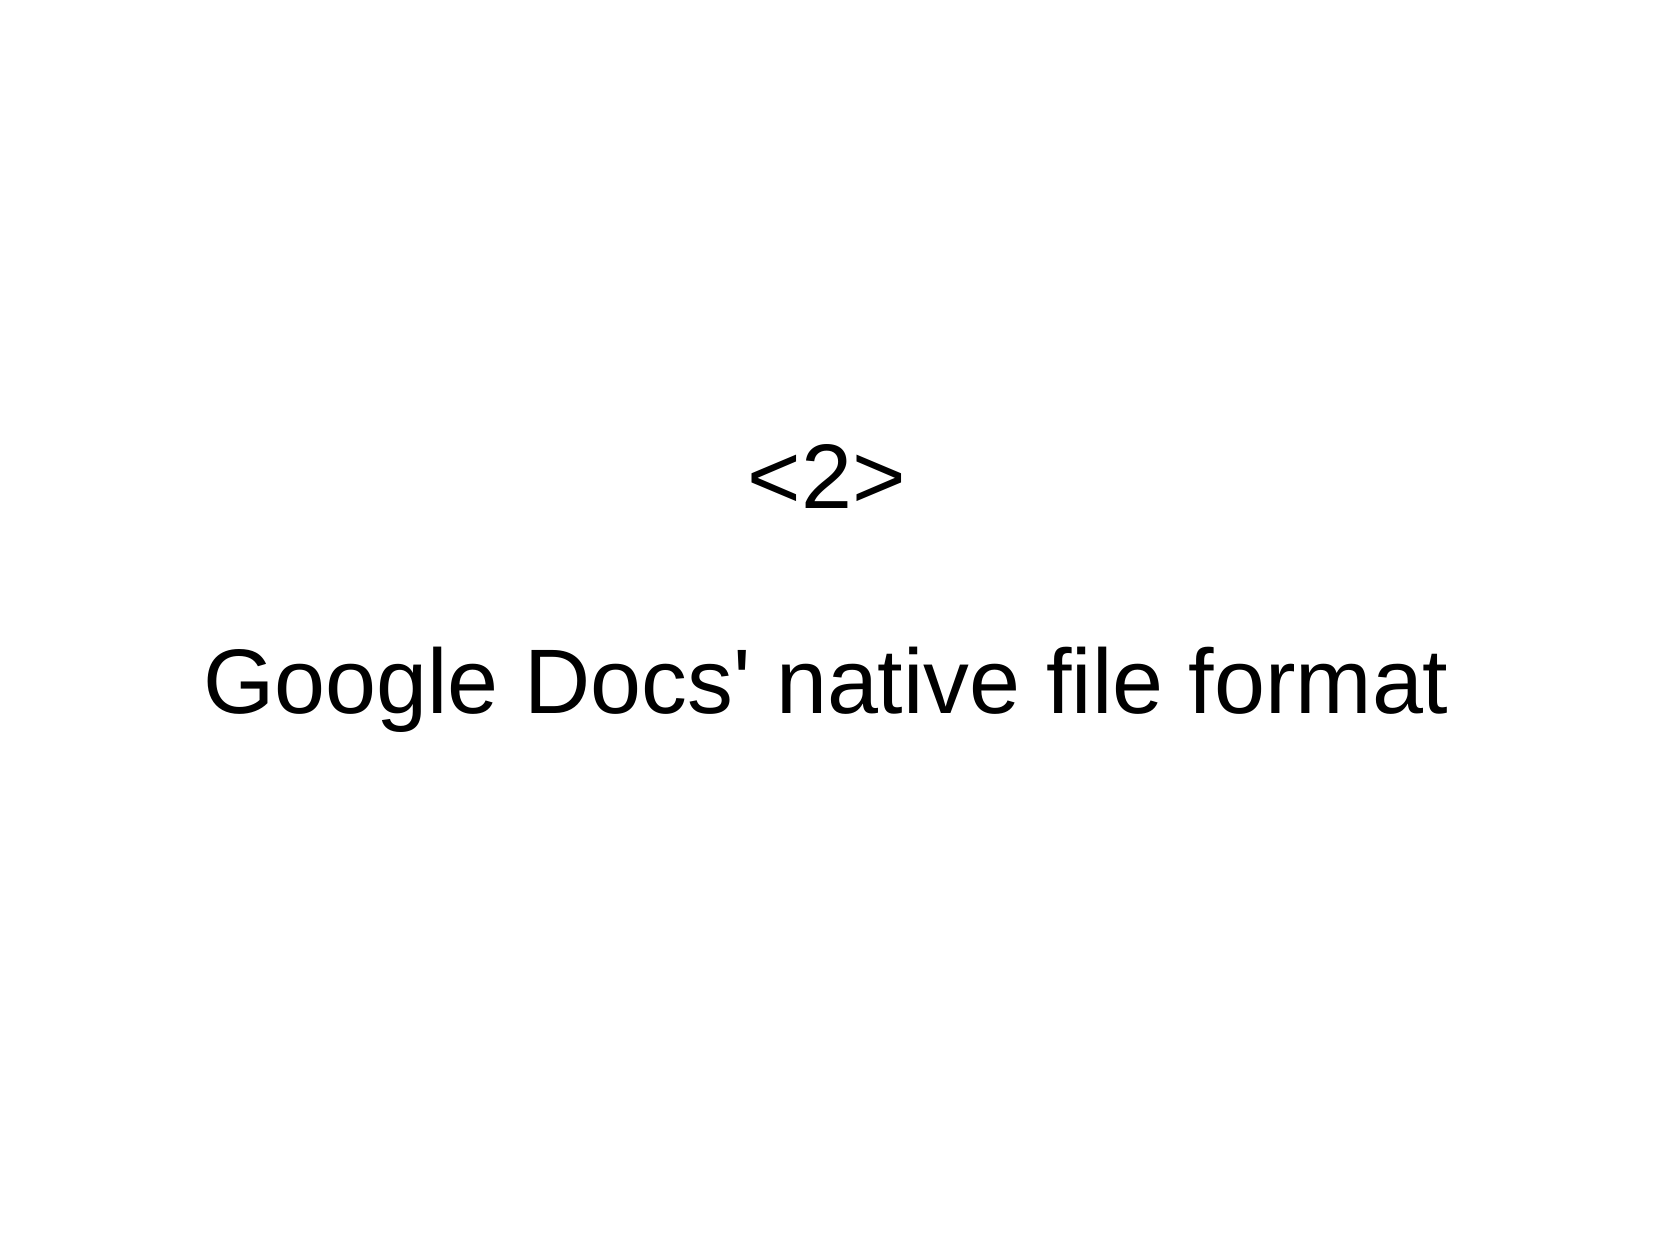

# <2> Google Docs' native file format